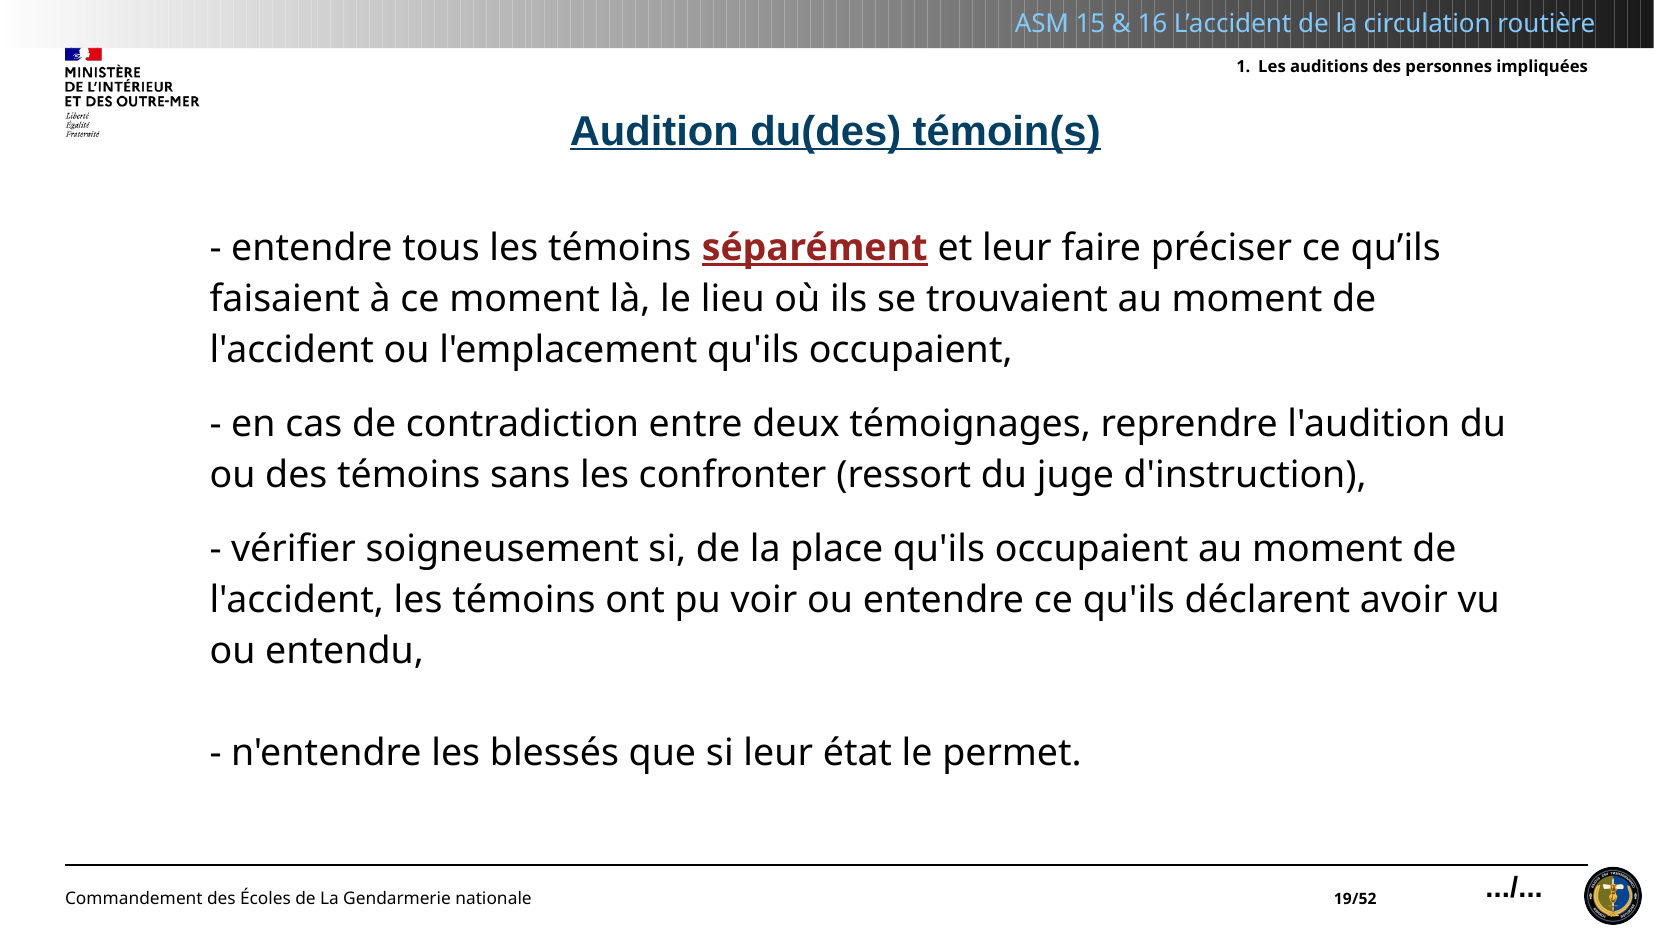

# LES AUDITIONS DES PERSONNES IMPLIQUÉES
Audition du(des) témoin(s)
- entendre tous les témoins séparément et leur faire préciser ce qu’ils faisaient à ce moment là, le lieu où ils se trouvaient au moment de l'accident ou l'emplacement qu'ils occupaient,
- en cas de contradiction entre deux témoignages, reprendre l'audition du ou des témoins sans les confronter (ressort du juge d'instruction),
- vérifier soigneusement si, de la place qu'ils occupaient au moment de l'accident, les témoins ont pu voir ou entendre ce qu'ils déclarent avoir vu ou entendu,
- n'entendre les blessés que si leur état le permet.
.../...